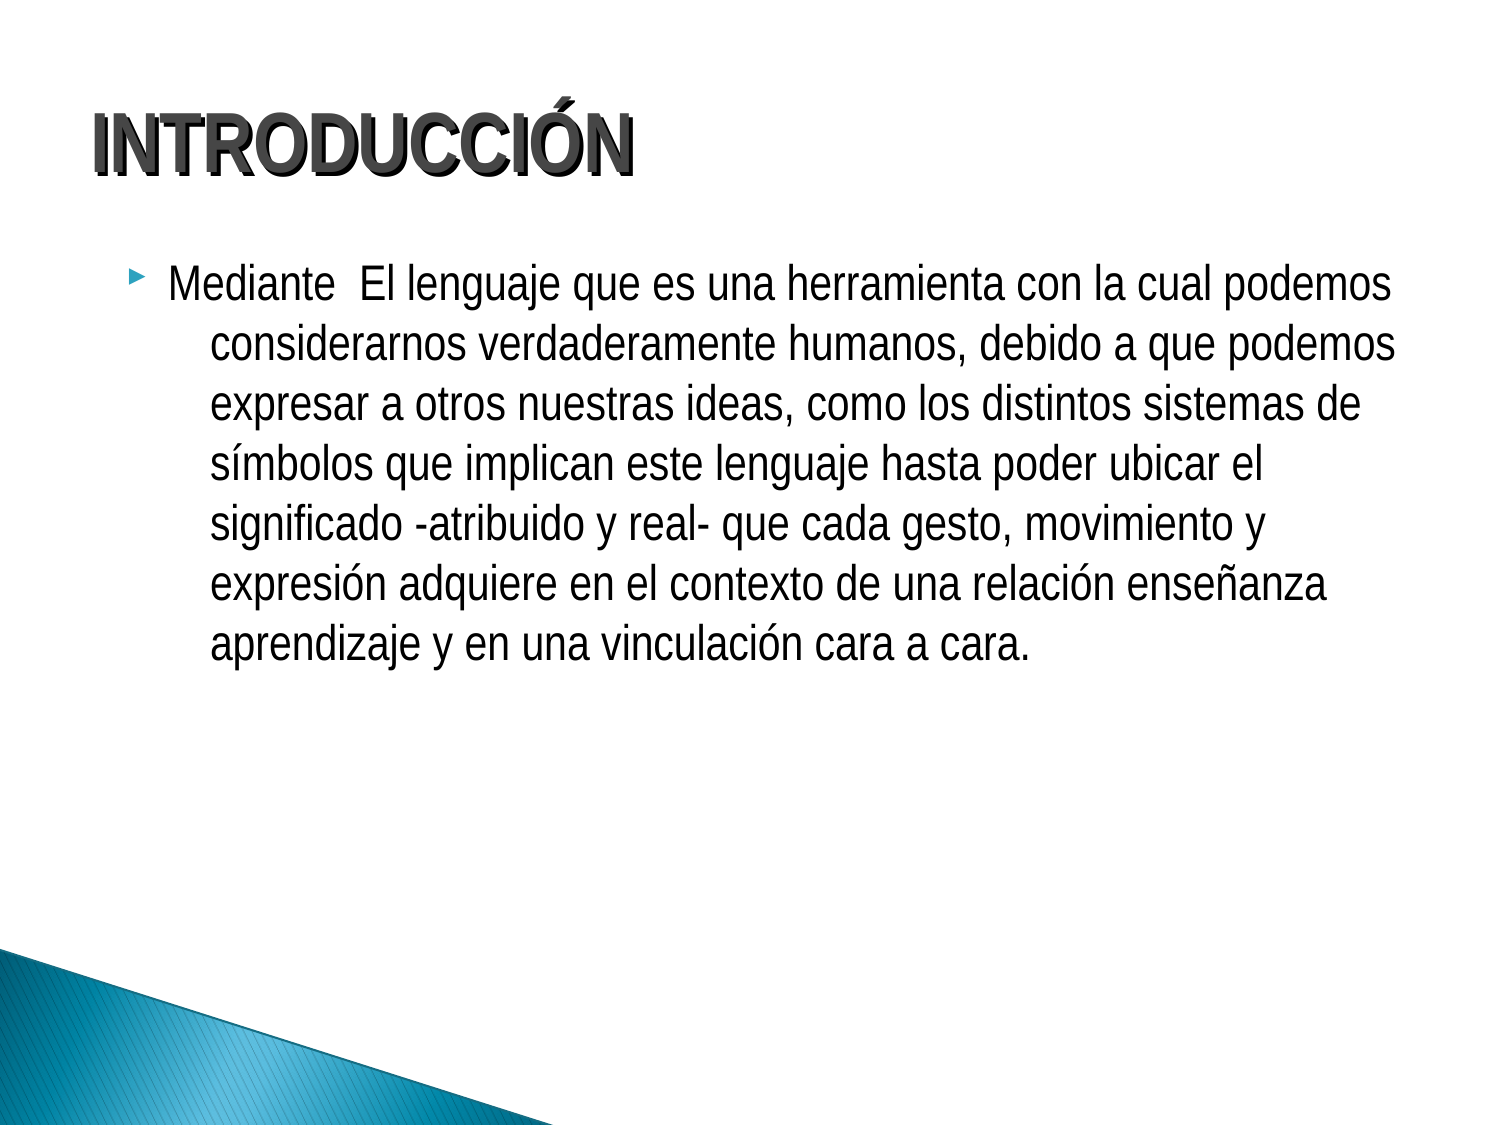

INTRODUCCIÓN
# Mediante El lenguaje que es una herramienta con la cual podemos considerarnos verdaderamente humanos, debido a que podemos expresar a otros nuestras ideas, como los distintos sistemas de símbolos que implican este lenguaje hasta poder ubicar el significado -atribuido y real- que cada gesto, movimiento y expresión adquiere en el contexto de una relación enseñanza aprendizaje y en una vinculación cara a cara.